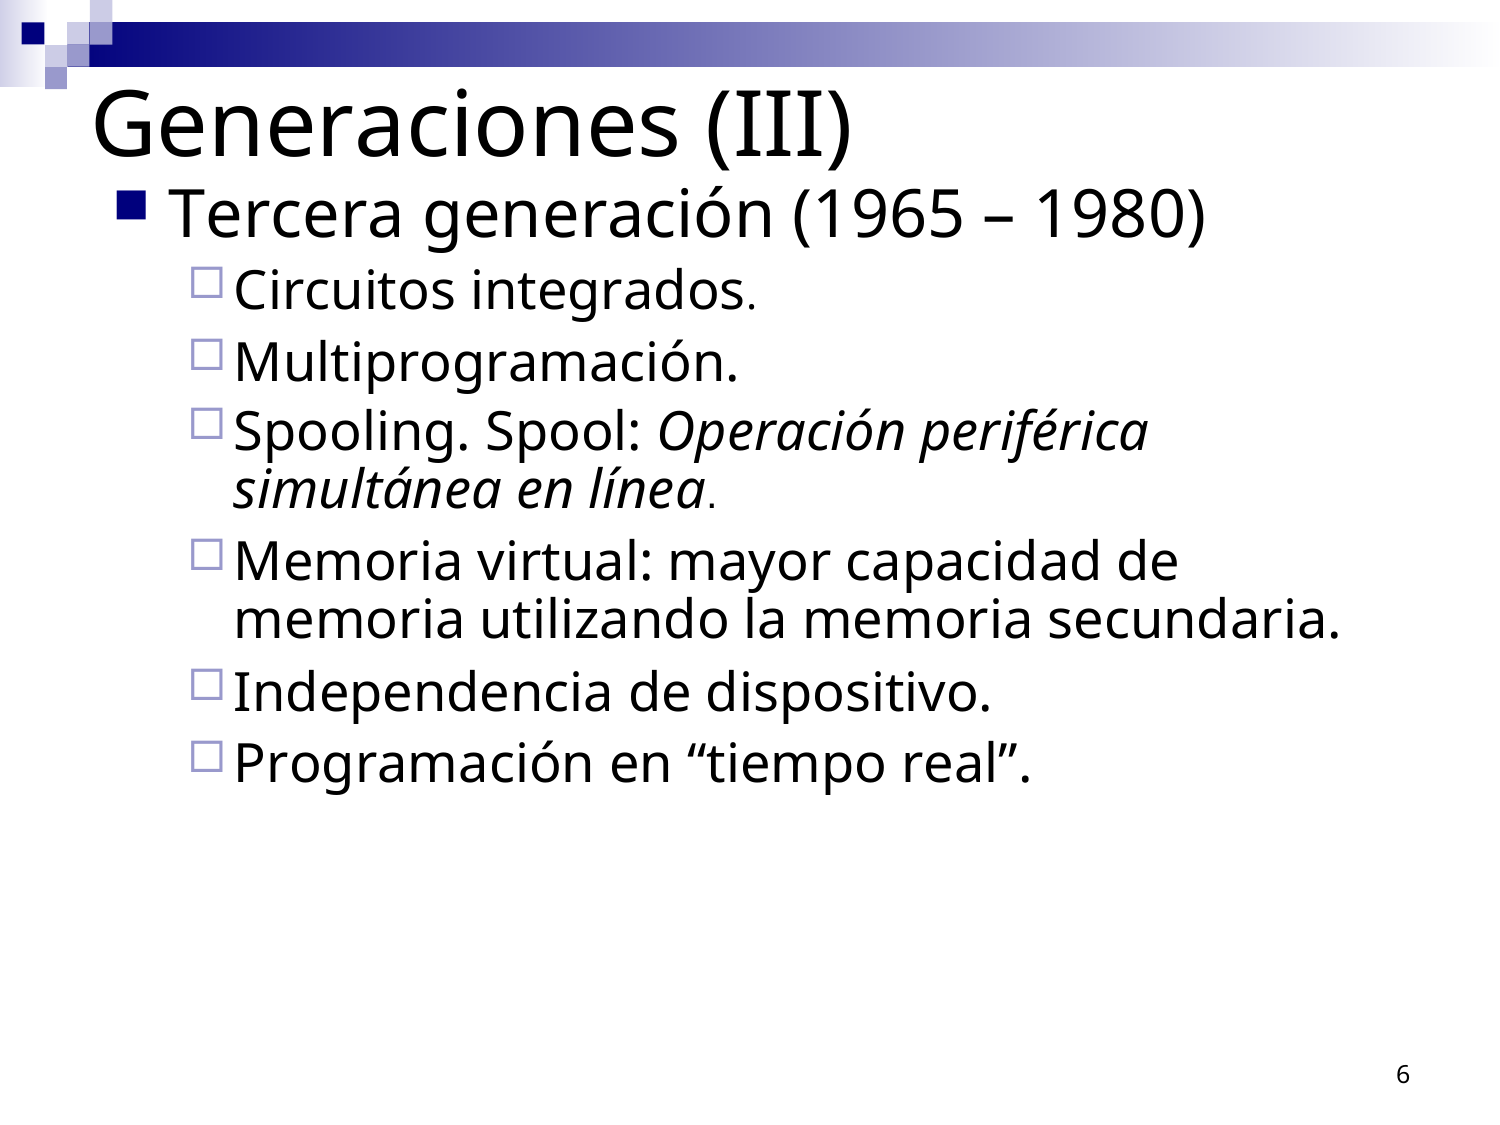

Generaciones (III)
Tercera generación (1965 – 1980)
Circuitos integrados.
Multiprogramación.
Spooling. Spool: Operación periférica simultánea en línea.
Memoria virtual: mayor capacidad de memoria utilizando la memoria secundaria.
Independencia de dispositivo.
Programación en “tiempo real”.